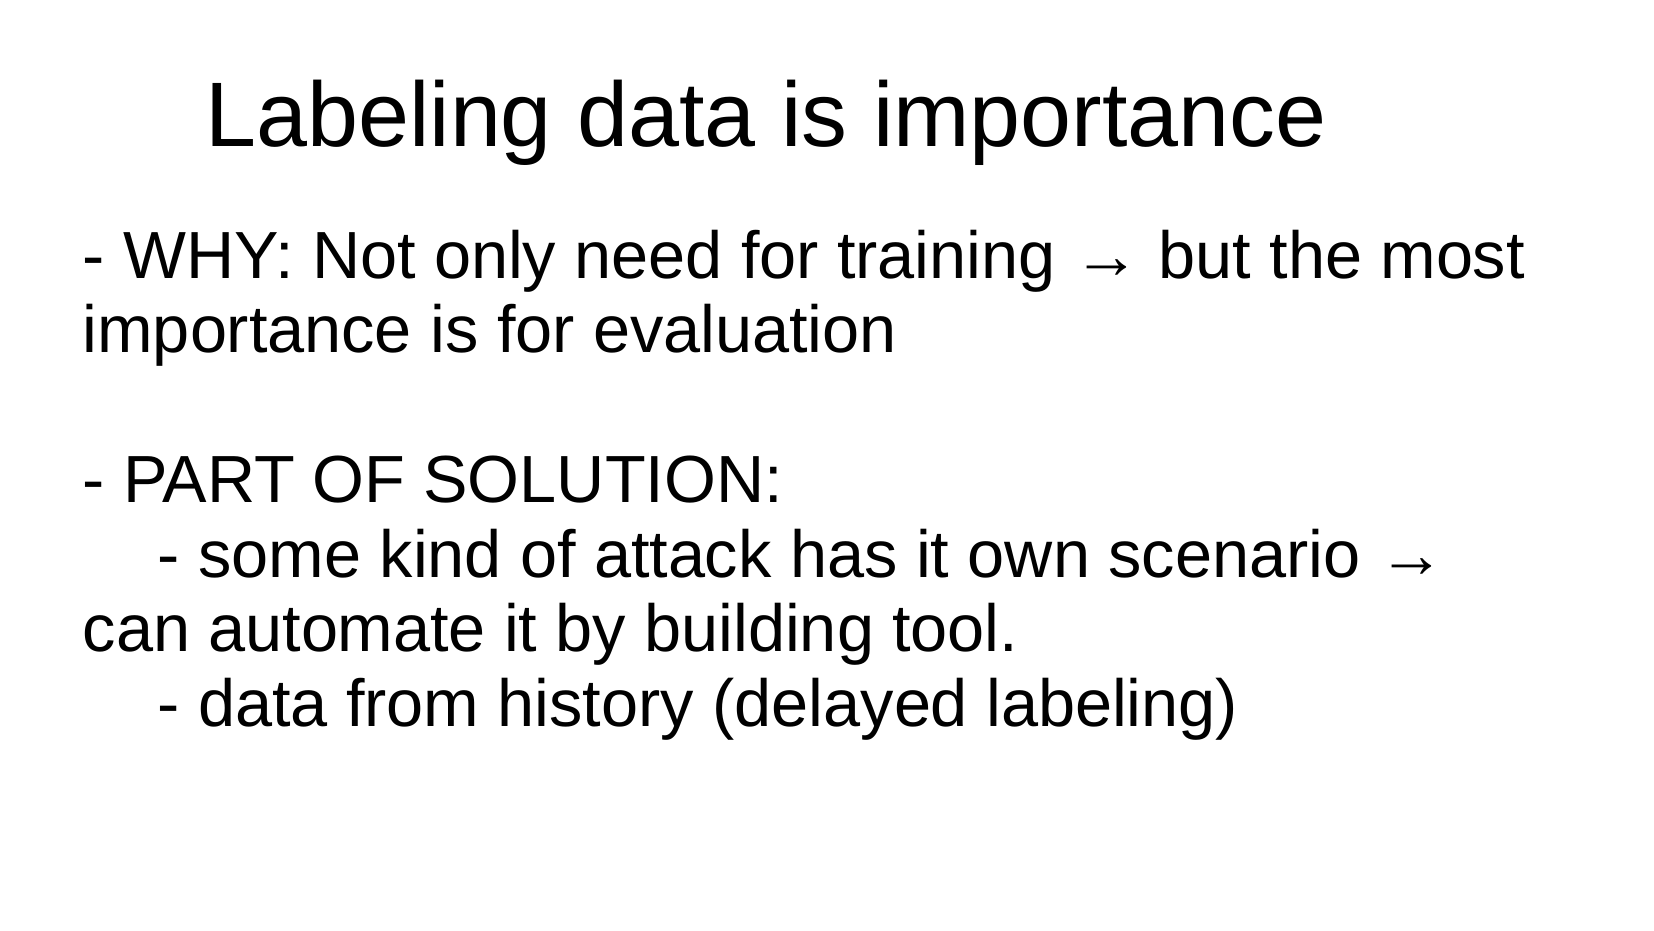

# Labeling data is importance
- WHY: Not only need for training → but the most importance is for evaluation
- PART OF SOLUTION:
	- some kind of attack has it own scenario → can automate it by building tool.
	- data from history (delayed labeling)